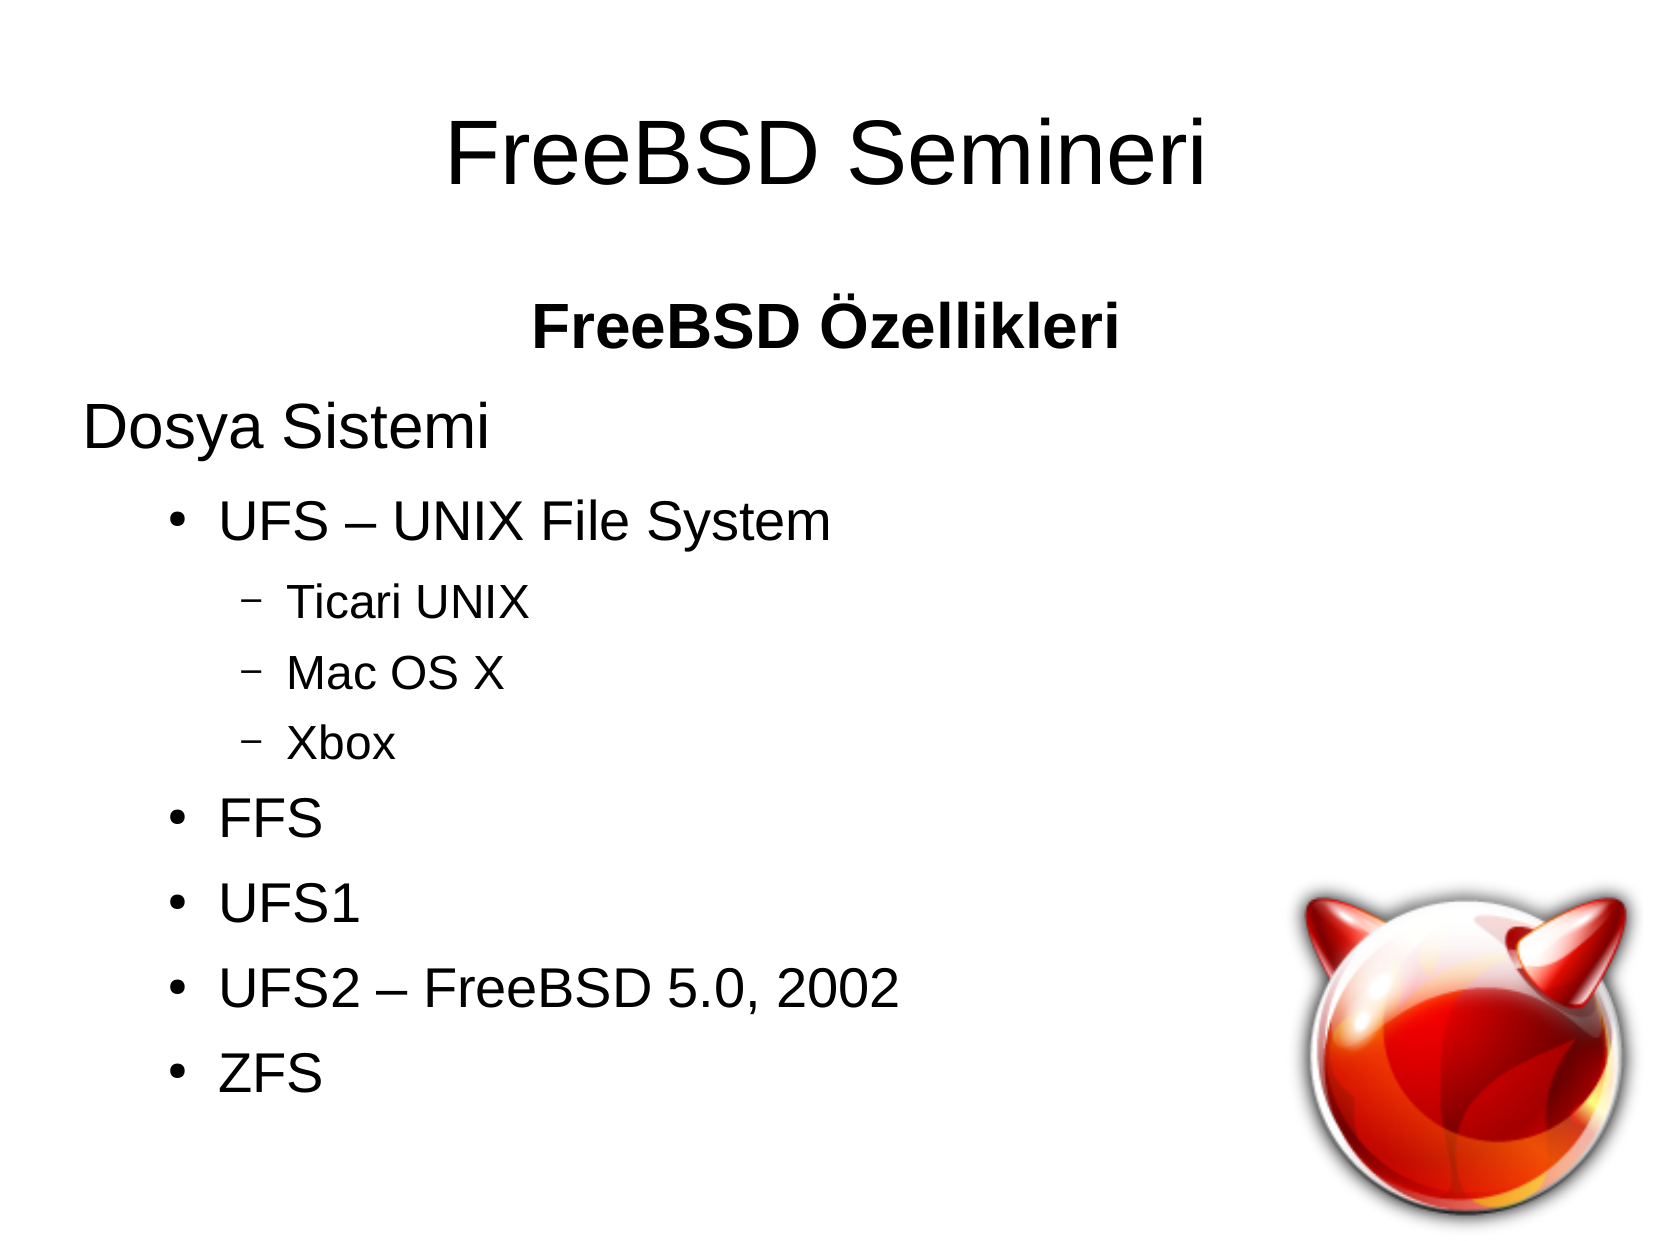

# FreeBSD Semineri
FreeBSD Özellikleri
Dosya Sistemi
UFS – UNIX File System
Ticari UNIX
Mac OS X
Xbox
FFS
UFS1
UFS2 – FreeBSD 5.0, 2002
ZFS